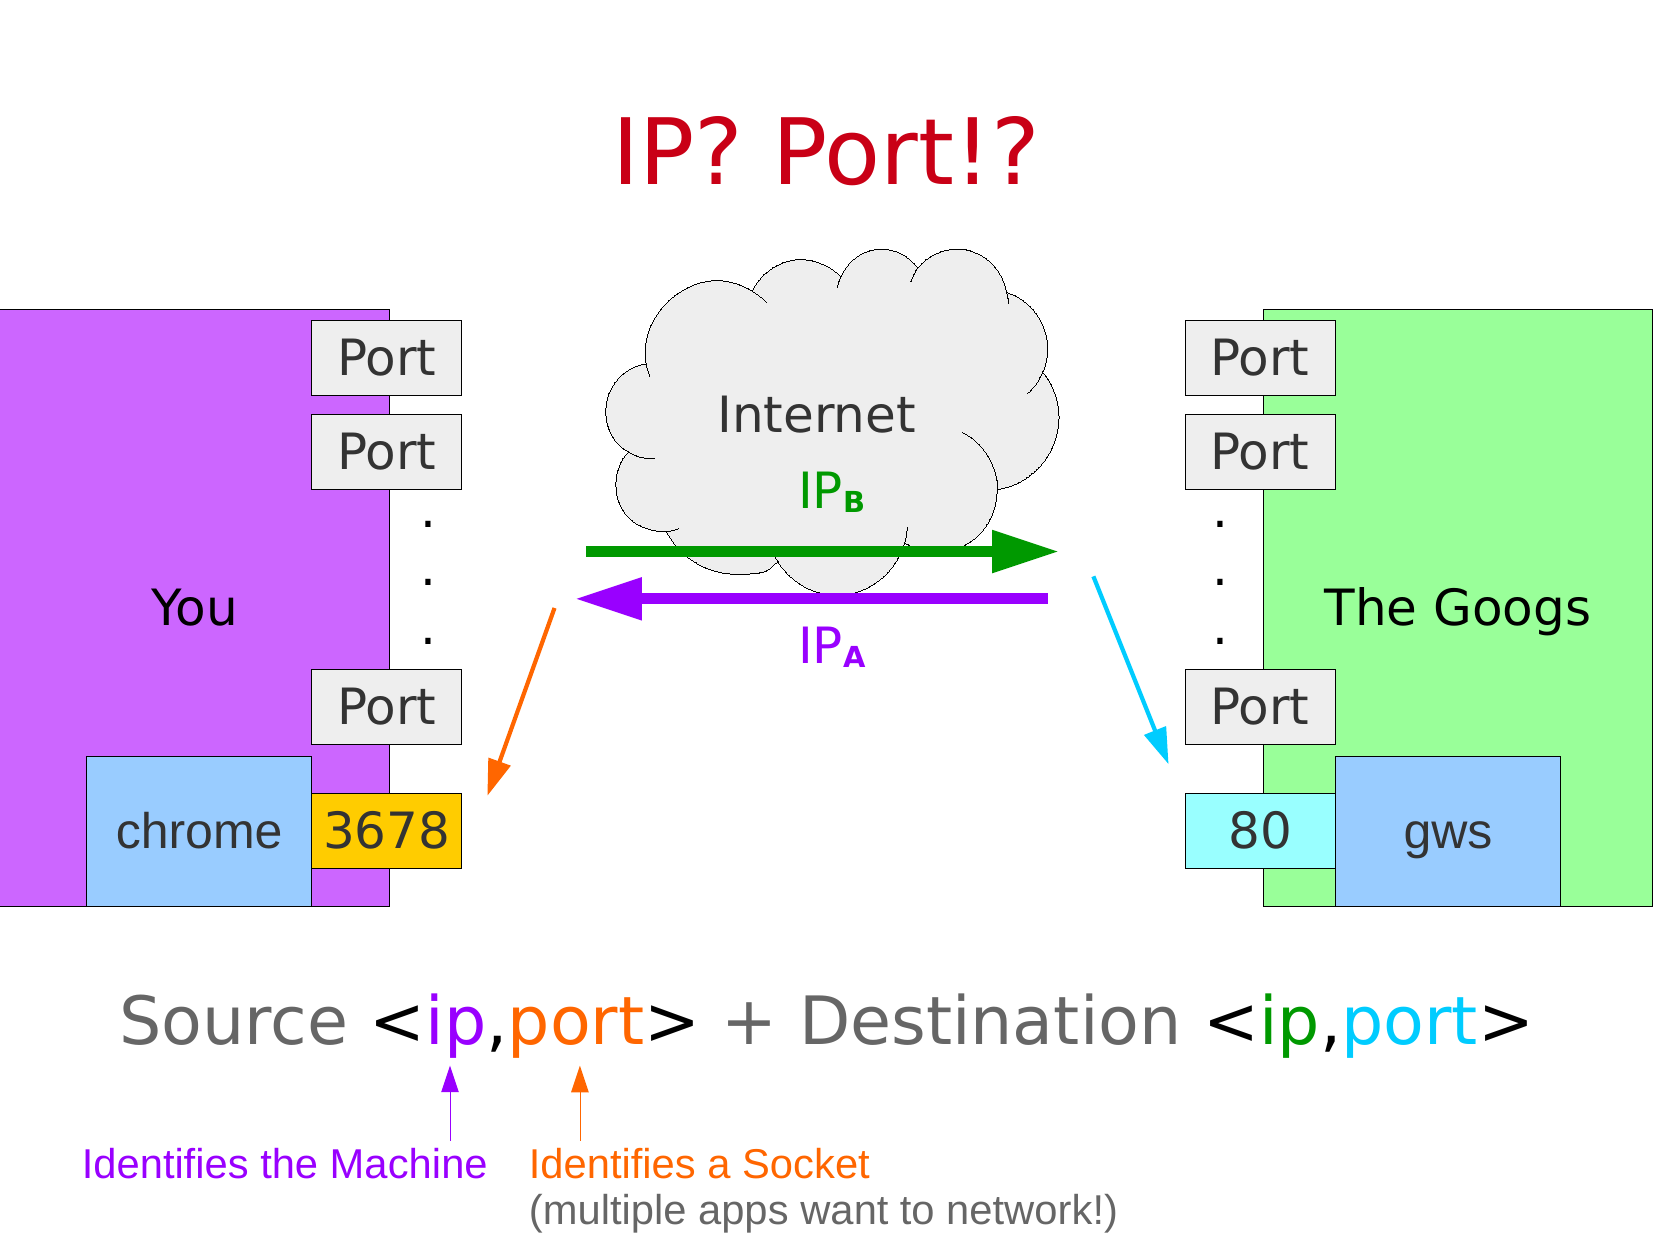

# IP? Port!?
Internet
Source <ip,port> + Destination <ip,port>
You
The Googs
Port
Port
Port
Port
IPB
.
.
.
.
.
.
IPA
Port
Port
chrome
gws
3678
80
Identifies the Machine
Identifies a Socket
(multiple apps want to network!)